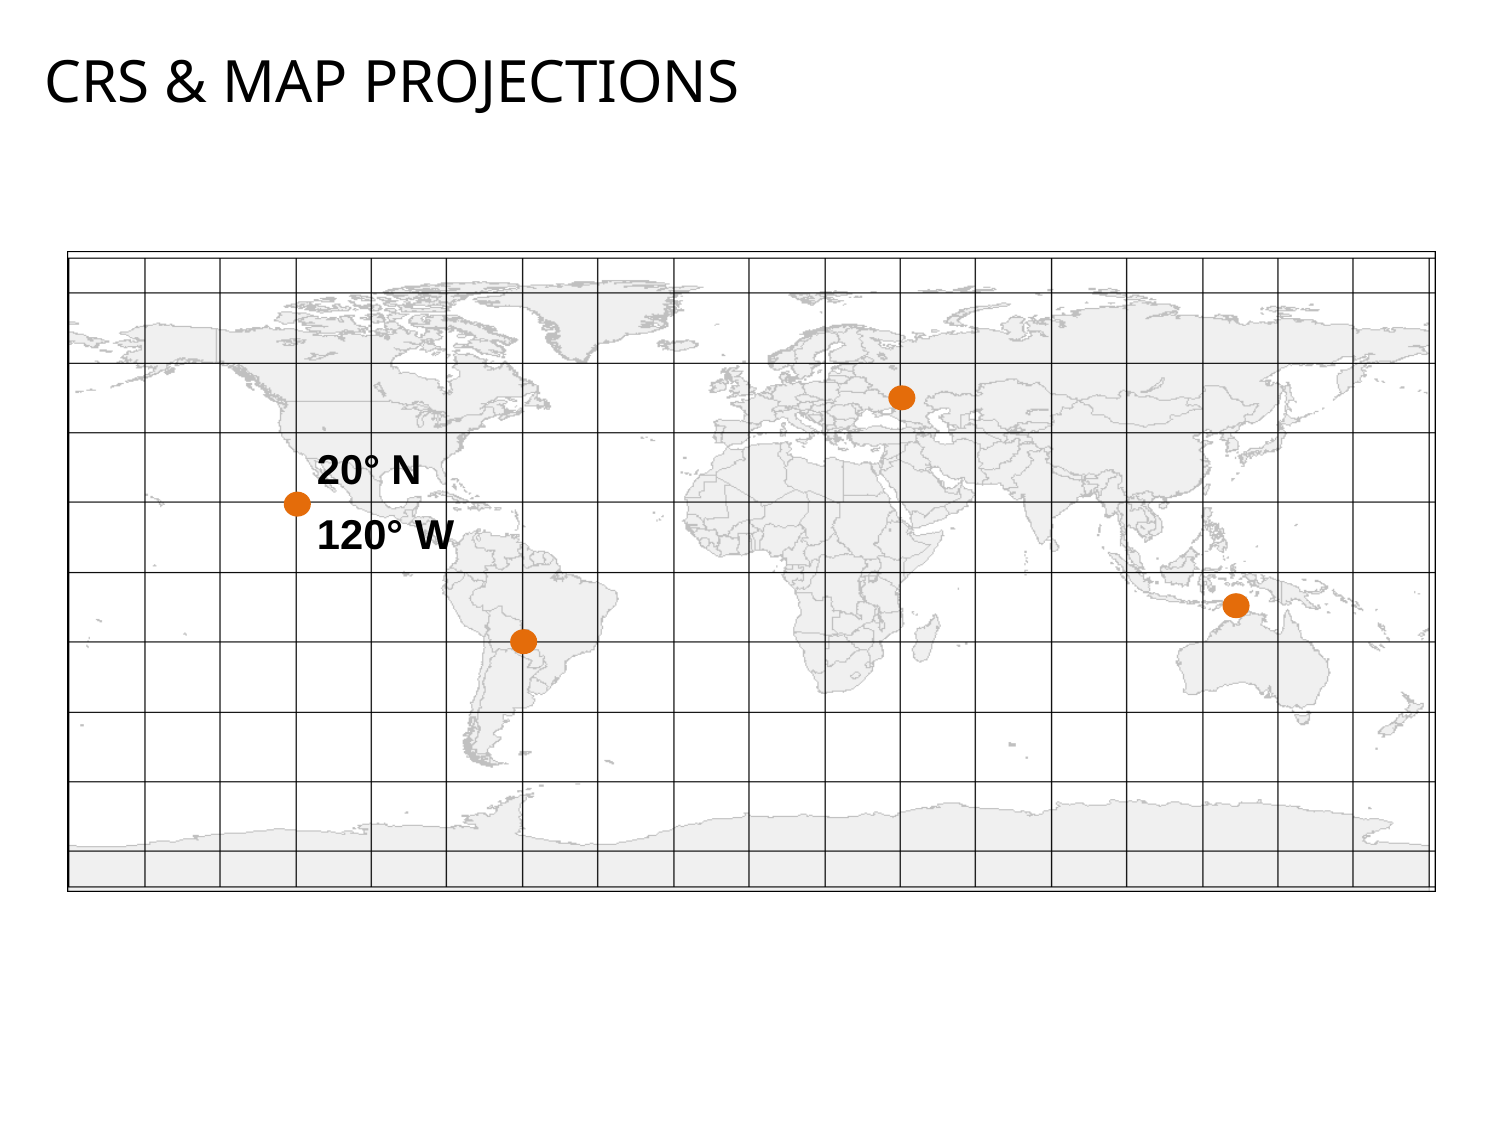

CRS & MAP PROJECTIONS
20° N
120° W